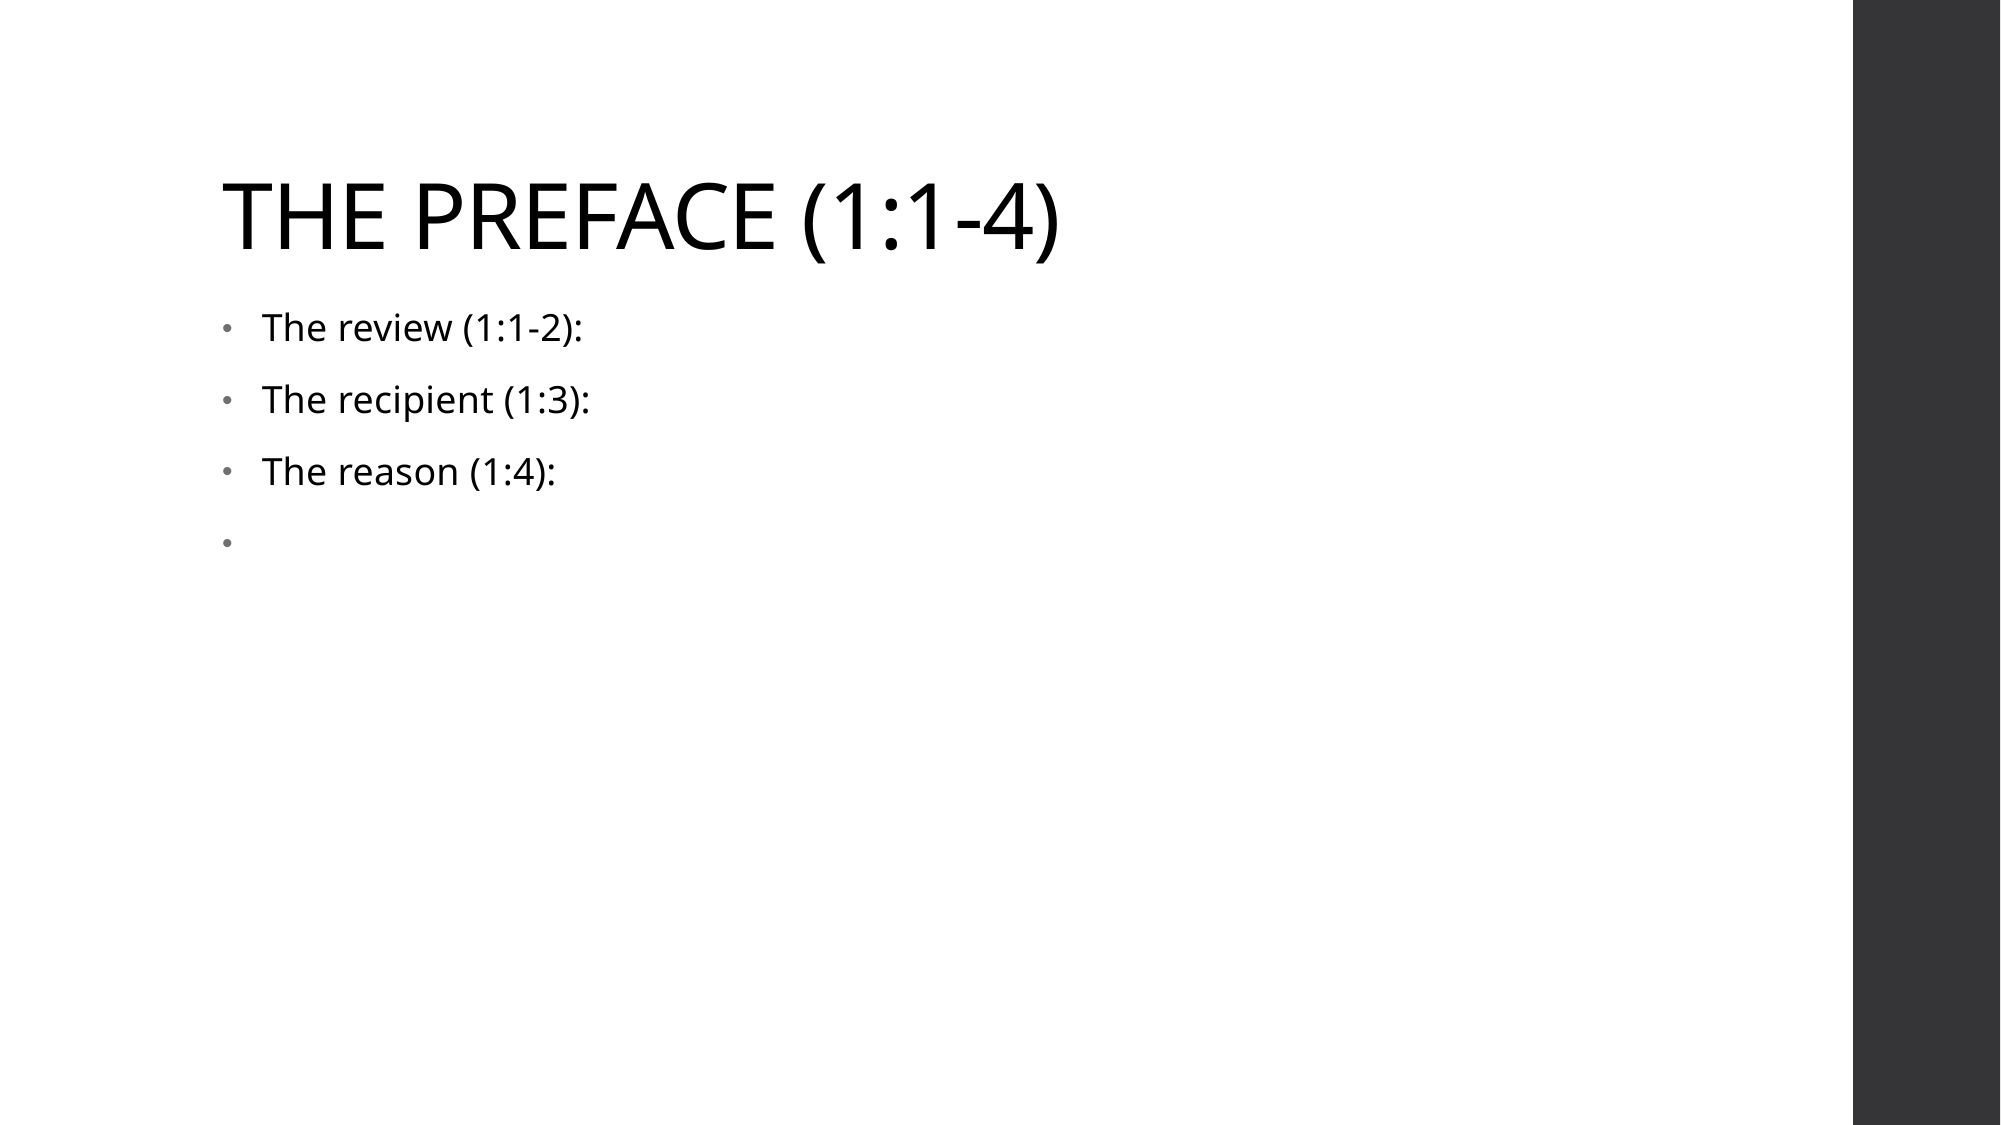

# THE PREFACE (1:1-4)
 The review (1:1-2):
 The recipient (1:3):
 The reason (1:4):